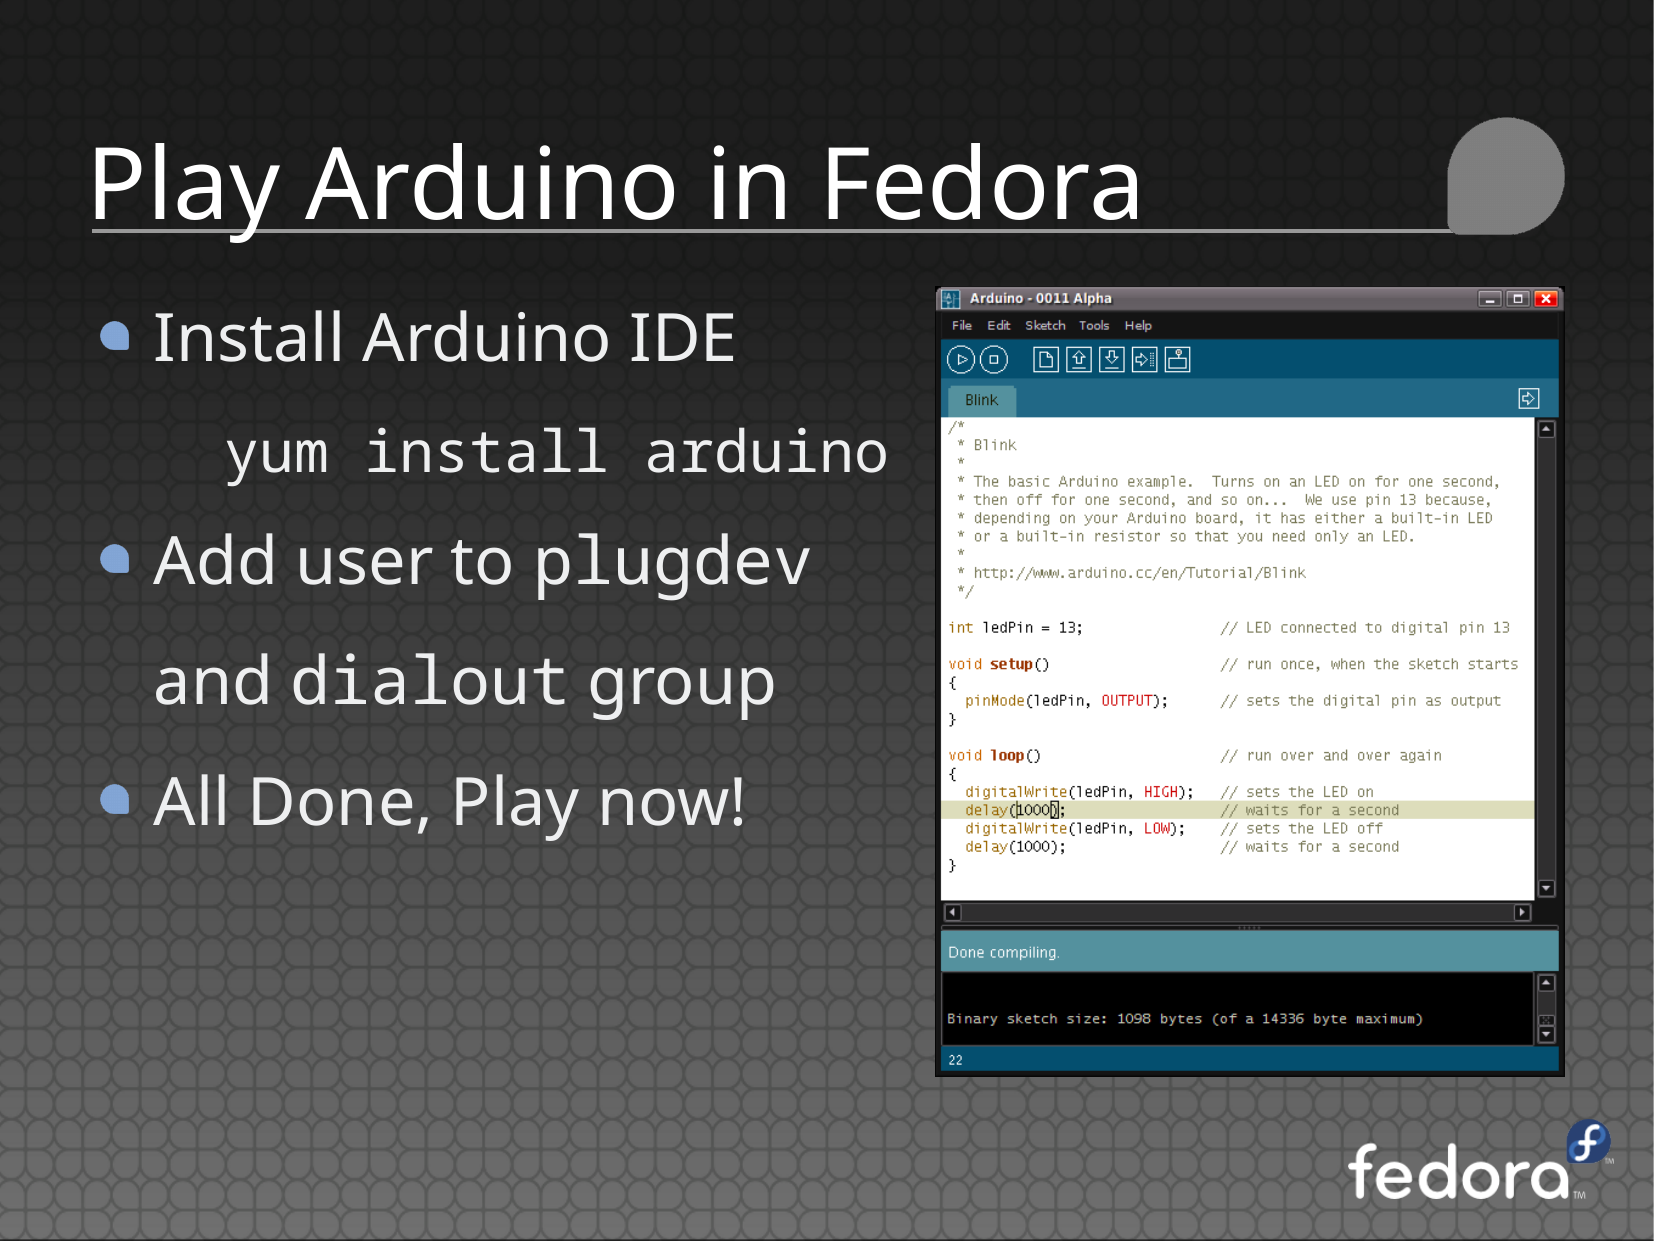

# Play Arduino in Fedora
Install Arduino IDE
yum install arduino
Add user to plugdev
and dialout group
All Done, Play now!